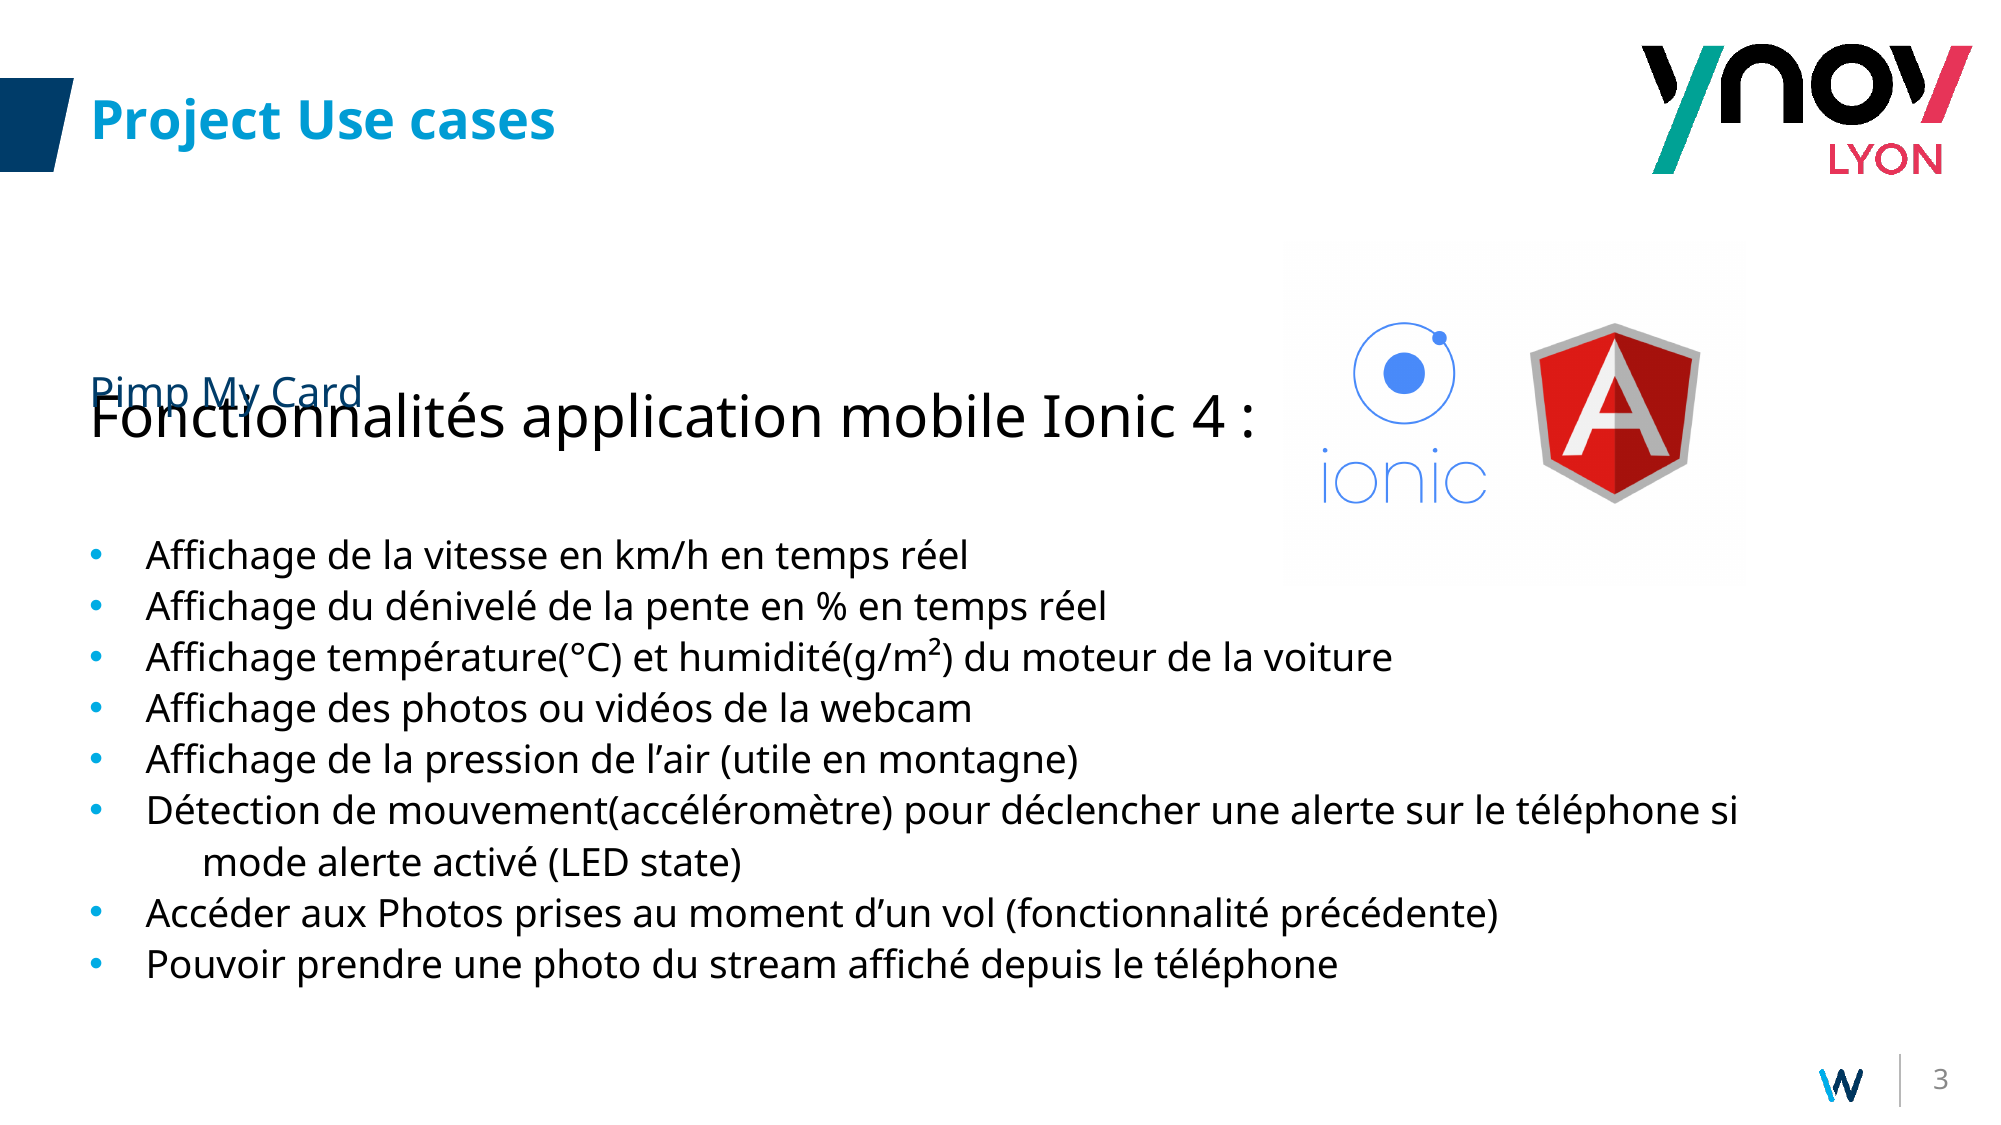

Project Use cases
# Fonctionnalités application mobile Ionic 4 :
Affichage de la vitesse en km/h en temps réel
Affichage du dénivelé de la pente en % en temps réel
Affichage température(°C) et humidité(g/m²) du moteur de la voiture
Affichage des photos ou vidéos de la webcam
Affichage de la pression de l’air (utile en montagne)
Détection de mouvement(accéléromètre) pour déclencher une alerte sur le téléphone si mode alerte activé (LED state)
Accéder aux Photos prises au moment d’un vol (fonctionnalité précédente)
Pouvoir prendre une photo du stream affiché depuis le téléphone
Pimp My Card